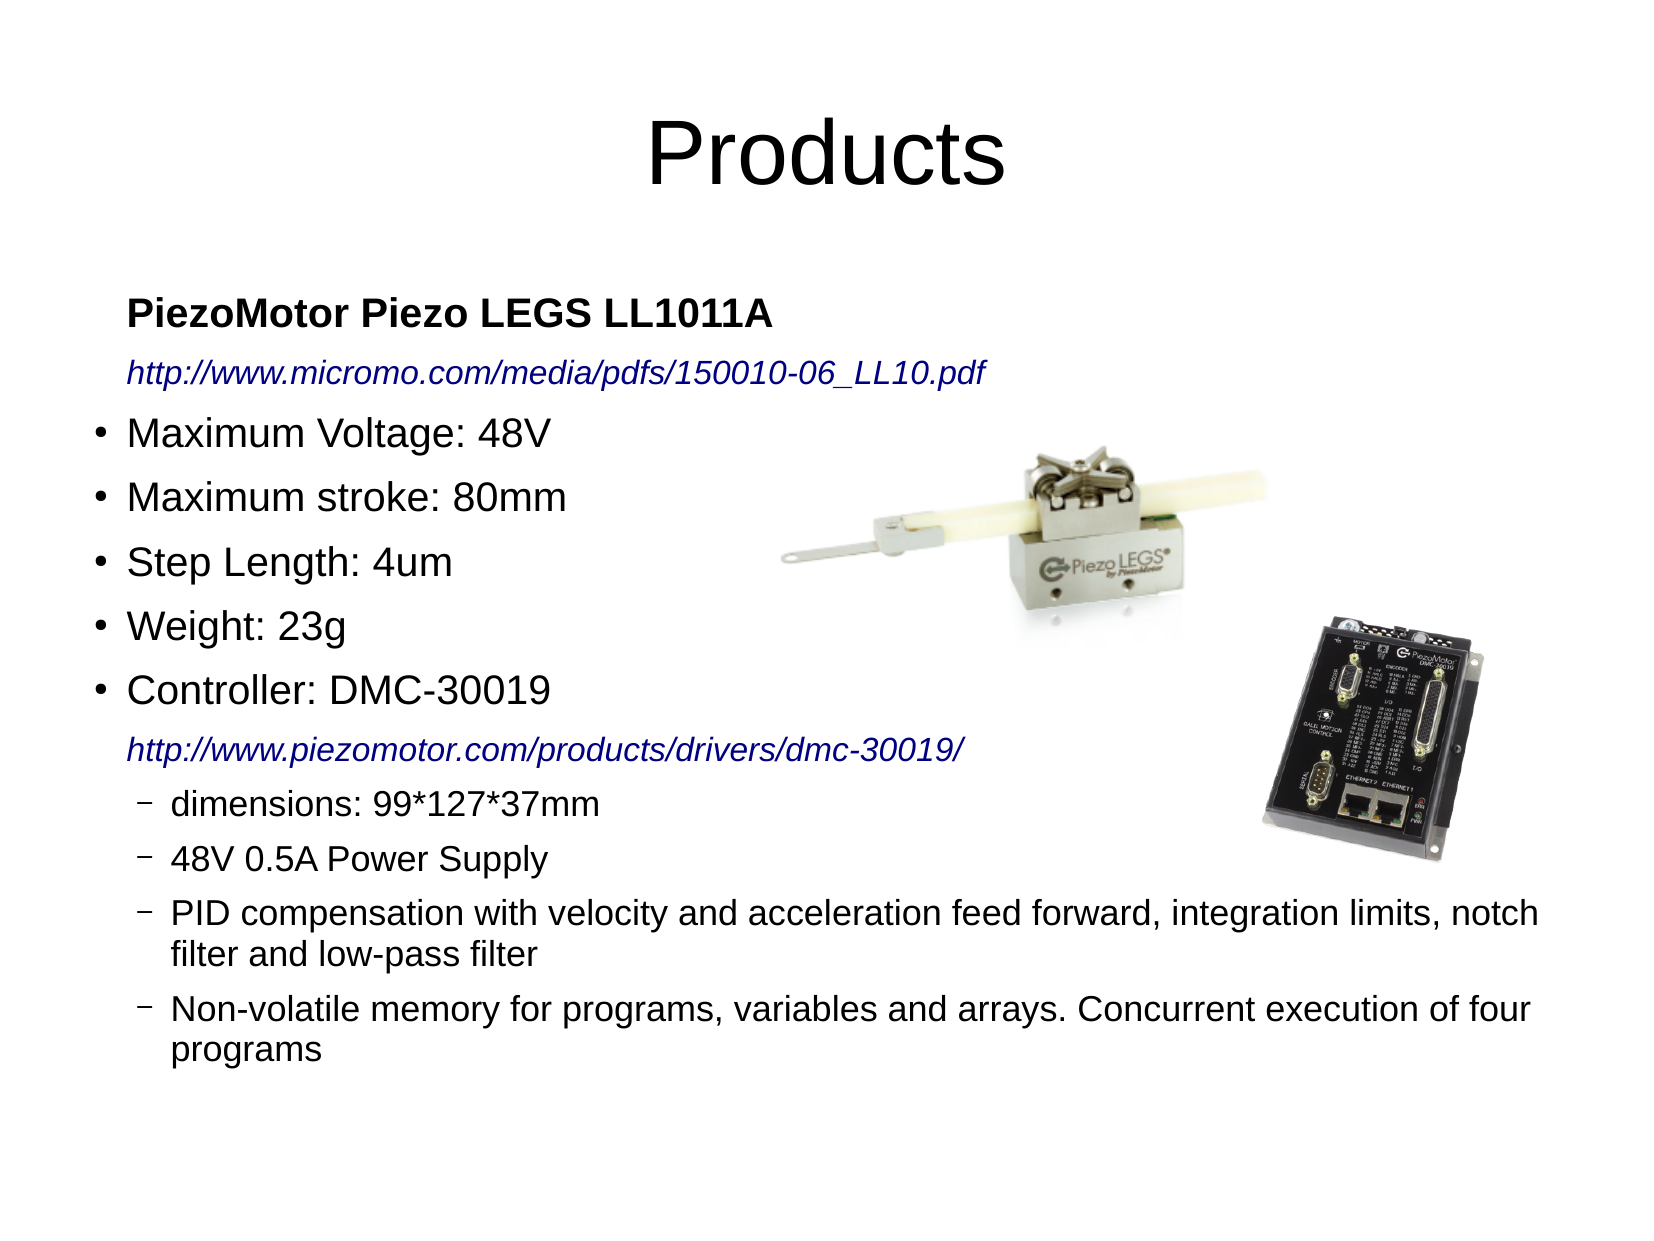

# Products
PiezoMotor Piezo LEGS LL1011A
http://www.micromo.com/media/pdfs/150010-06_LL10.pdf
Maximum Voltage: 48V
Maximum stroke: 80mm
Step Length: 4um
Weight: 23g
Controller: DMC-30019
http://www.piezomotor.com/products/drivers/dmc-30019/
dimensions: 99*127*37mm
48V 0.5A Power Supply
PID compensation with velocity and acceleration feed forward, integration limits, notch filter and low-pass filter
Non-volatile memory for programs, variables and arrays. Concurrent execution of four programs